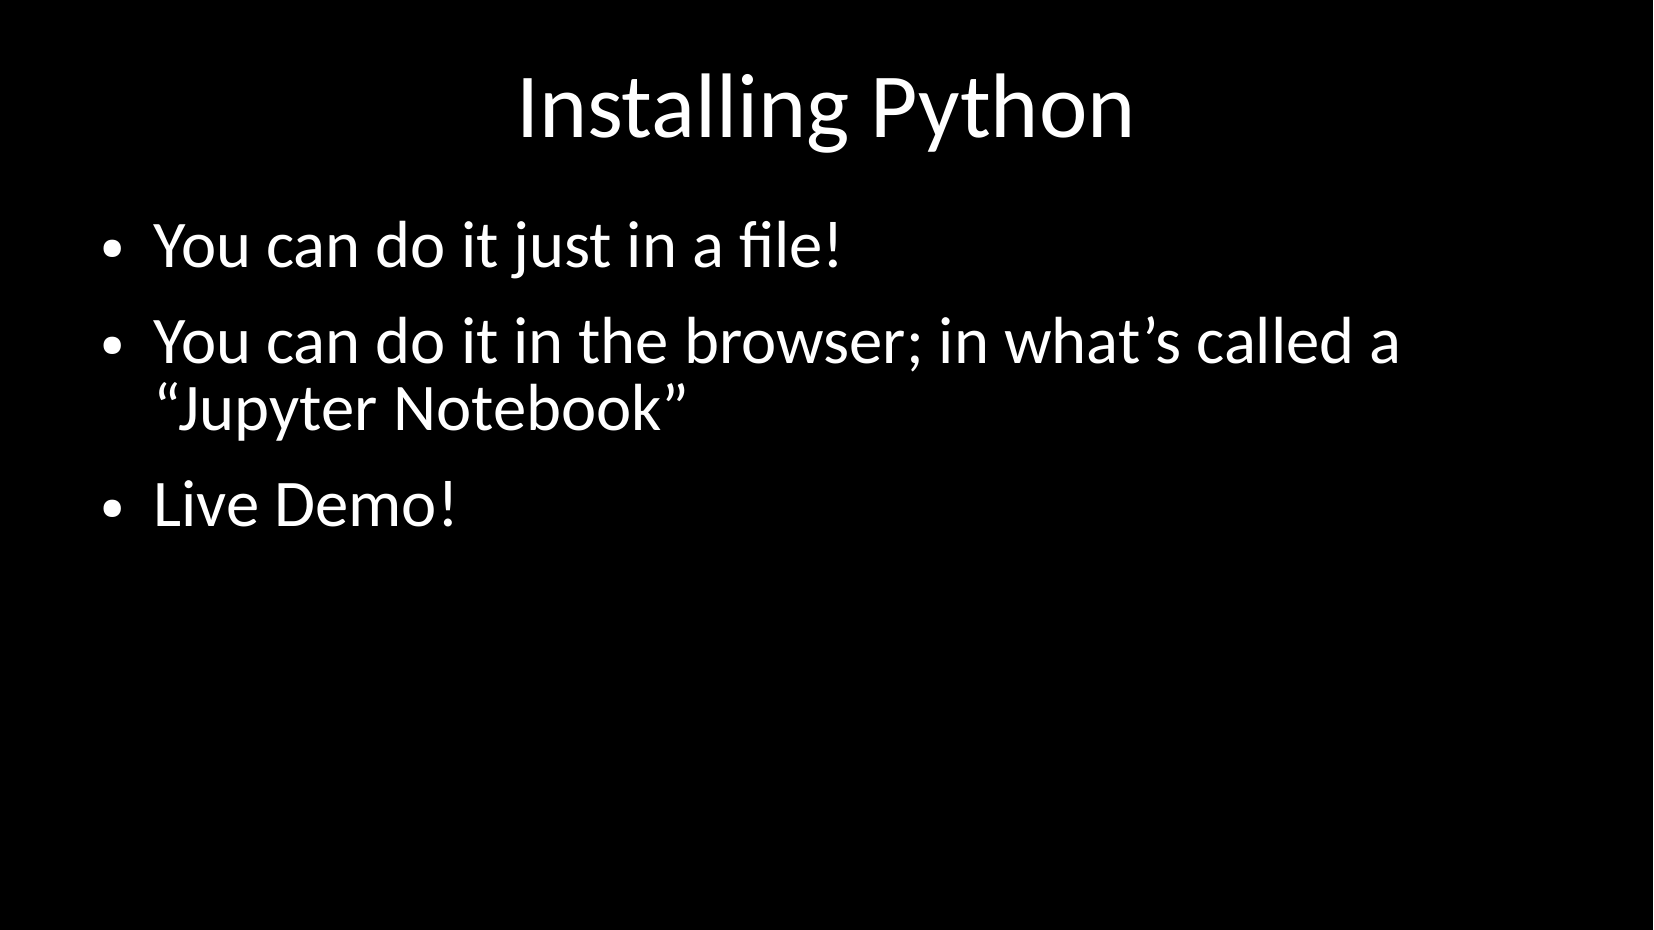

# Installing Python
You can do it just in a file!
You can do it in the browser; in what’s called a “Jupyter Notebook”
Live Demo!